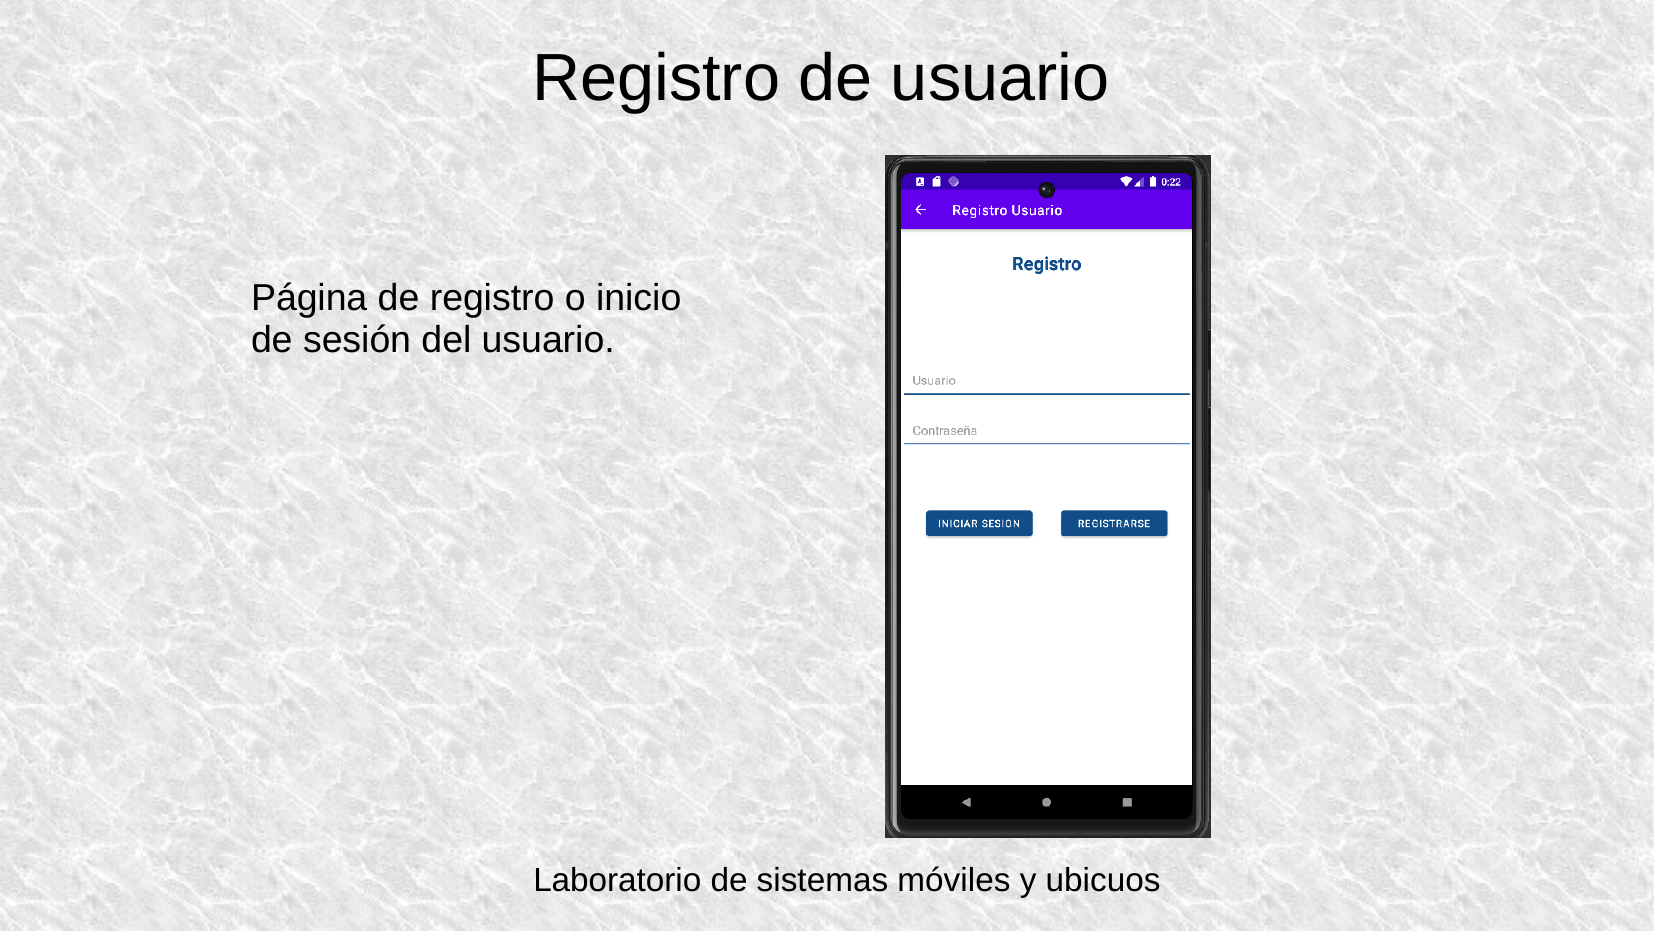

# Registro de usuario
Página de registro o inicio de sesión del usuario.
Laboratorio de sistemas móviles y ubicuos